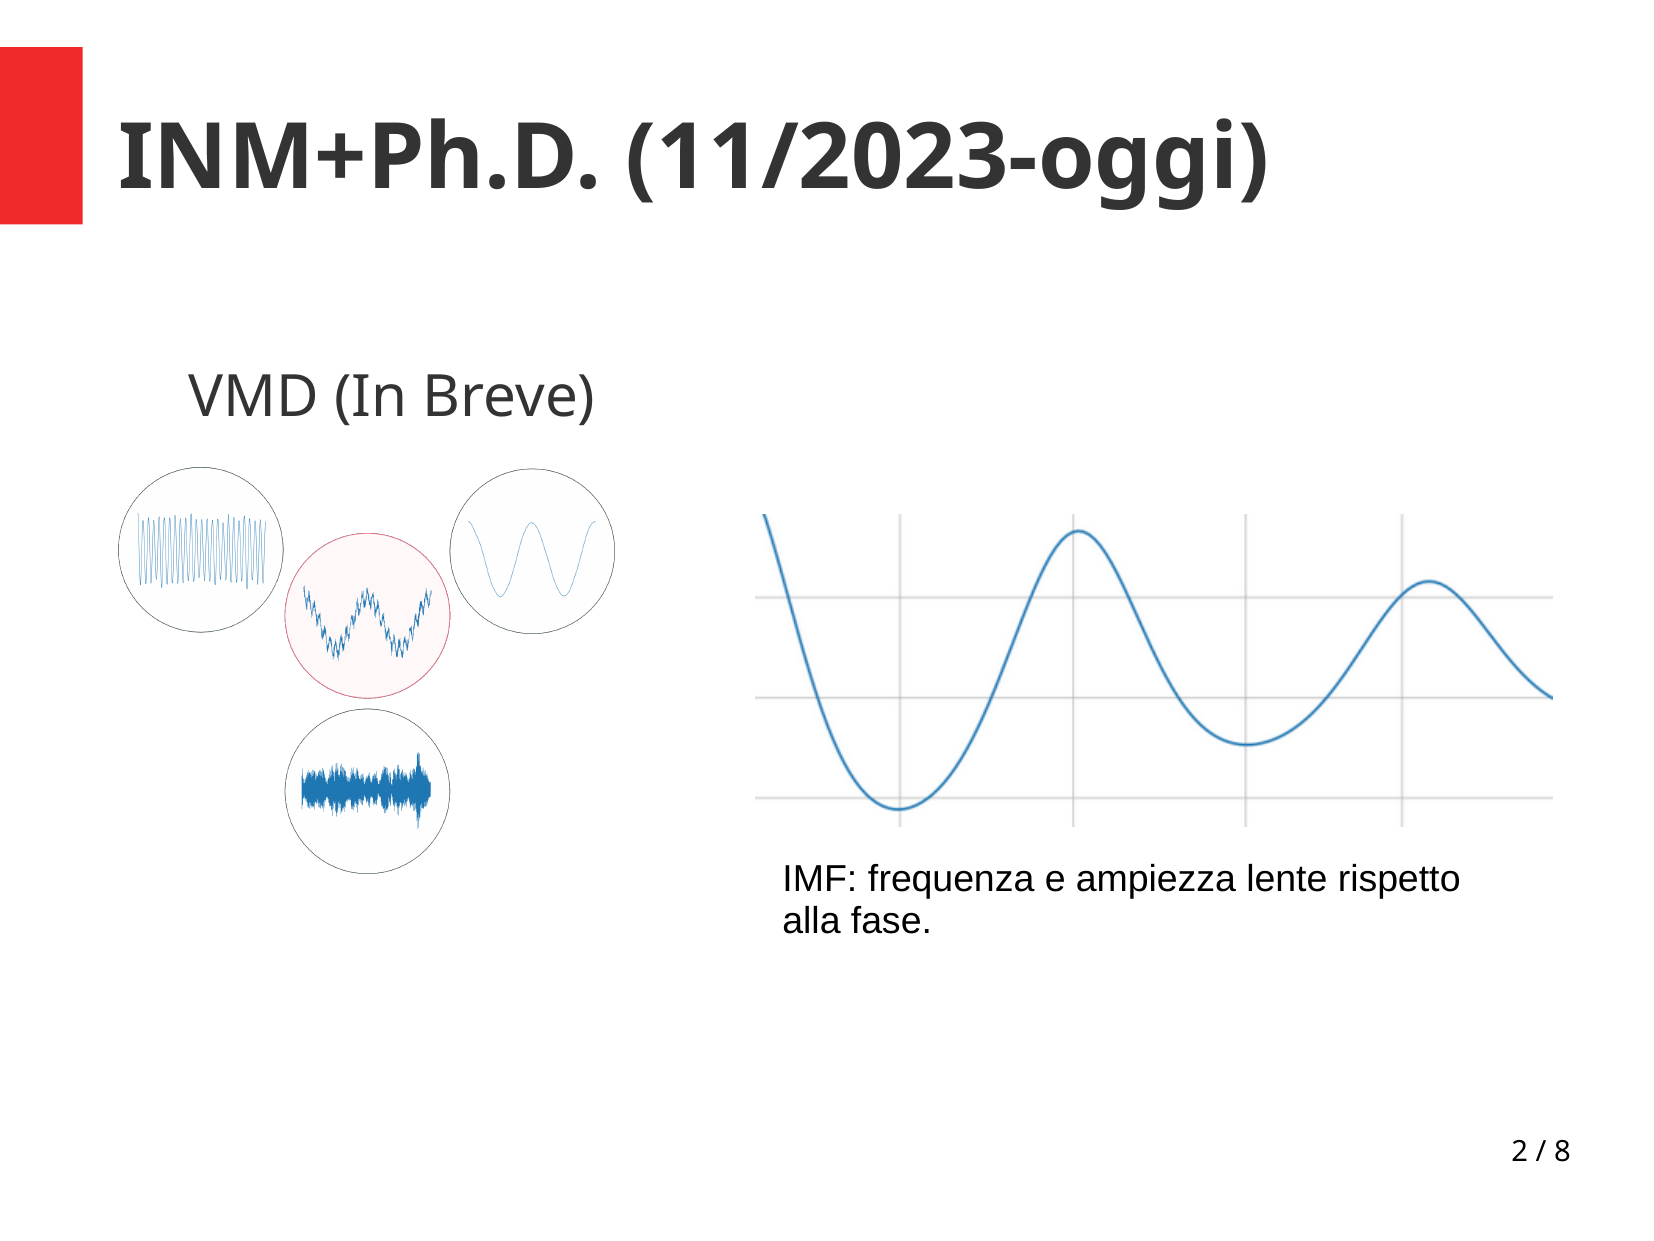

# INM+Ph.D. (11/2023-oggi)
VMD (In Breve)
IMF: frequenza e ampiezza lente rispetto alla fase.
2